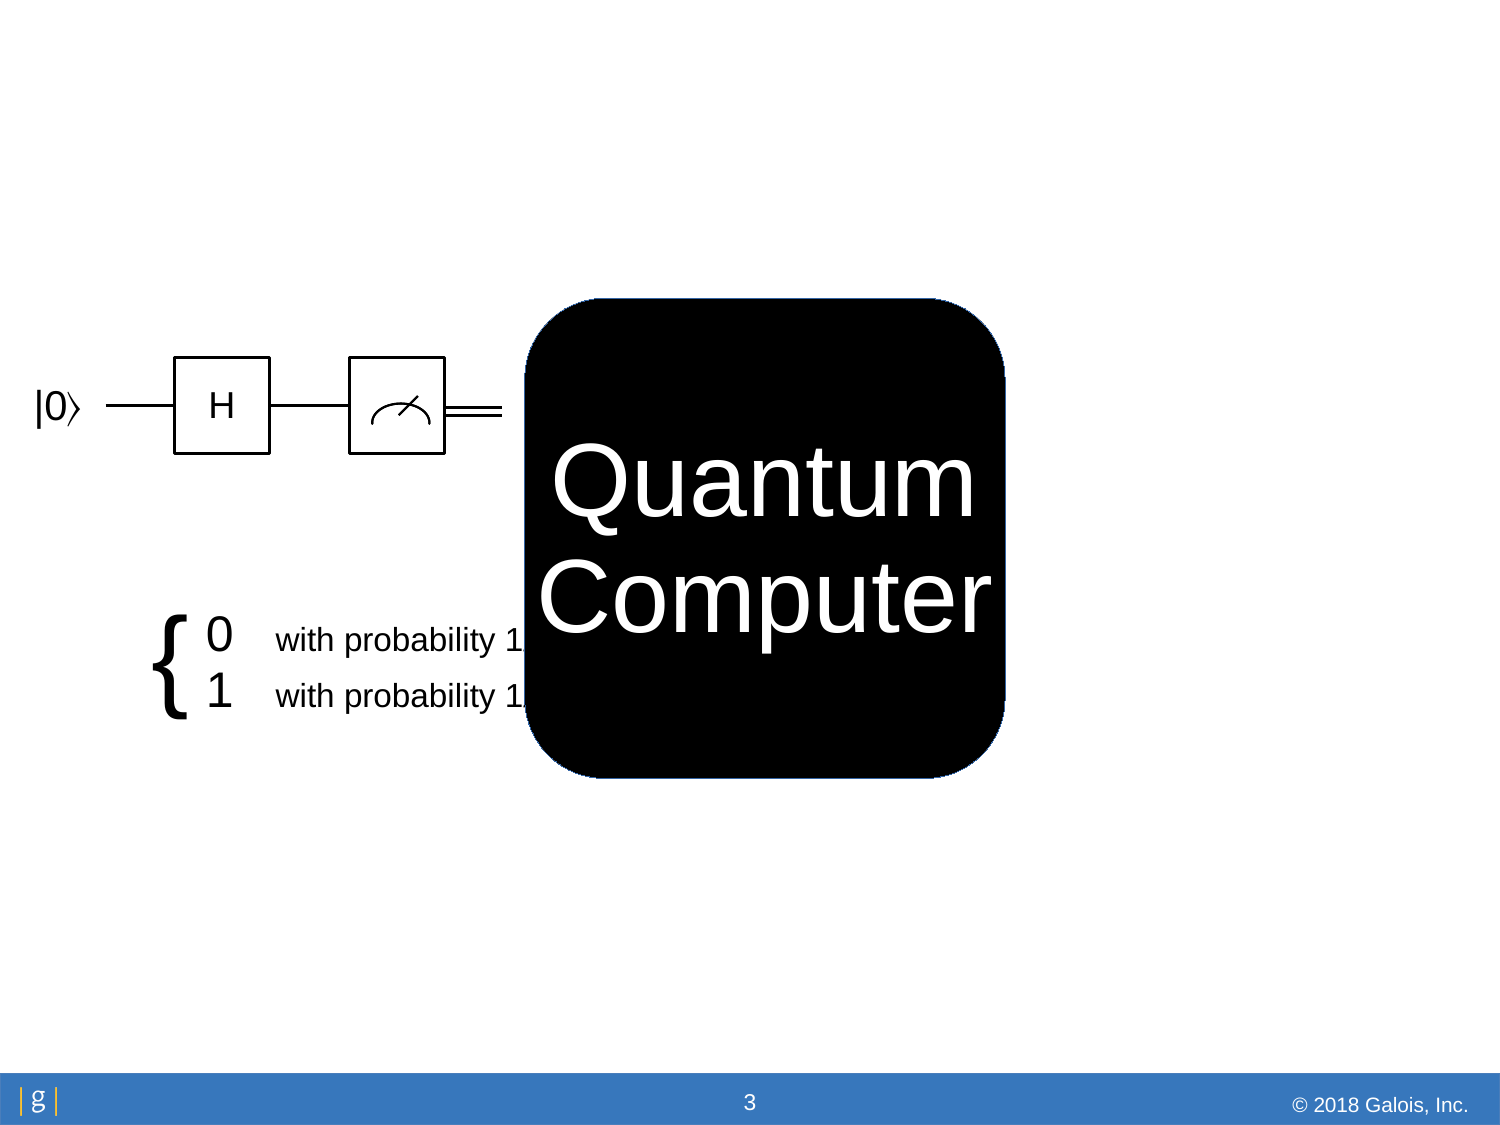

Quantum
Computer
circuits
results
|0〉
H
{
}
0 with probability 1/2
1 with probability 1/2